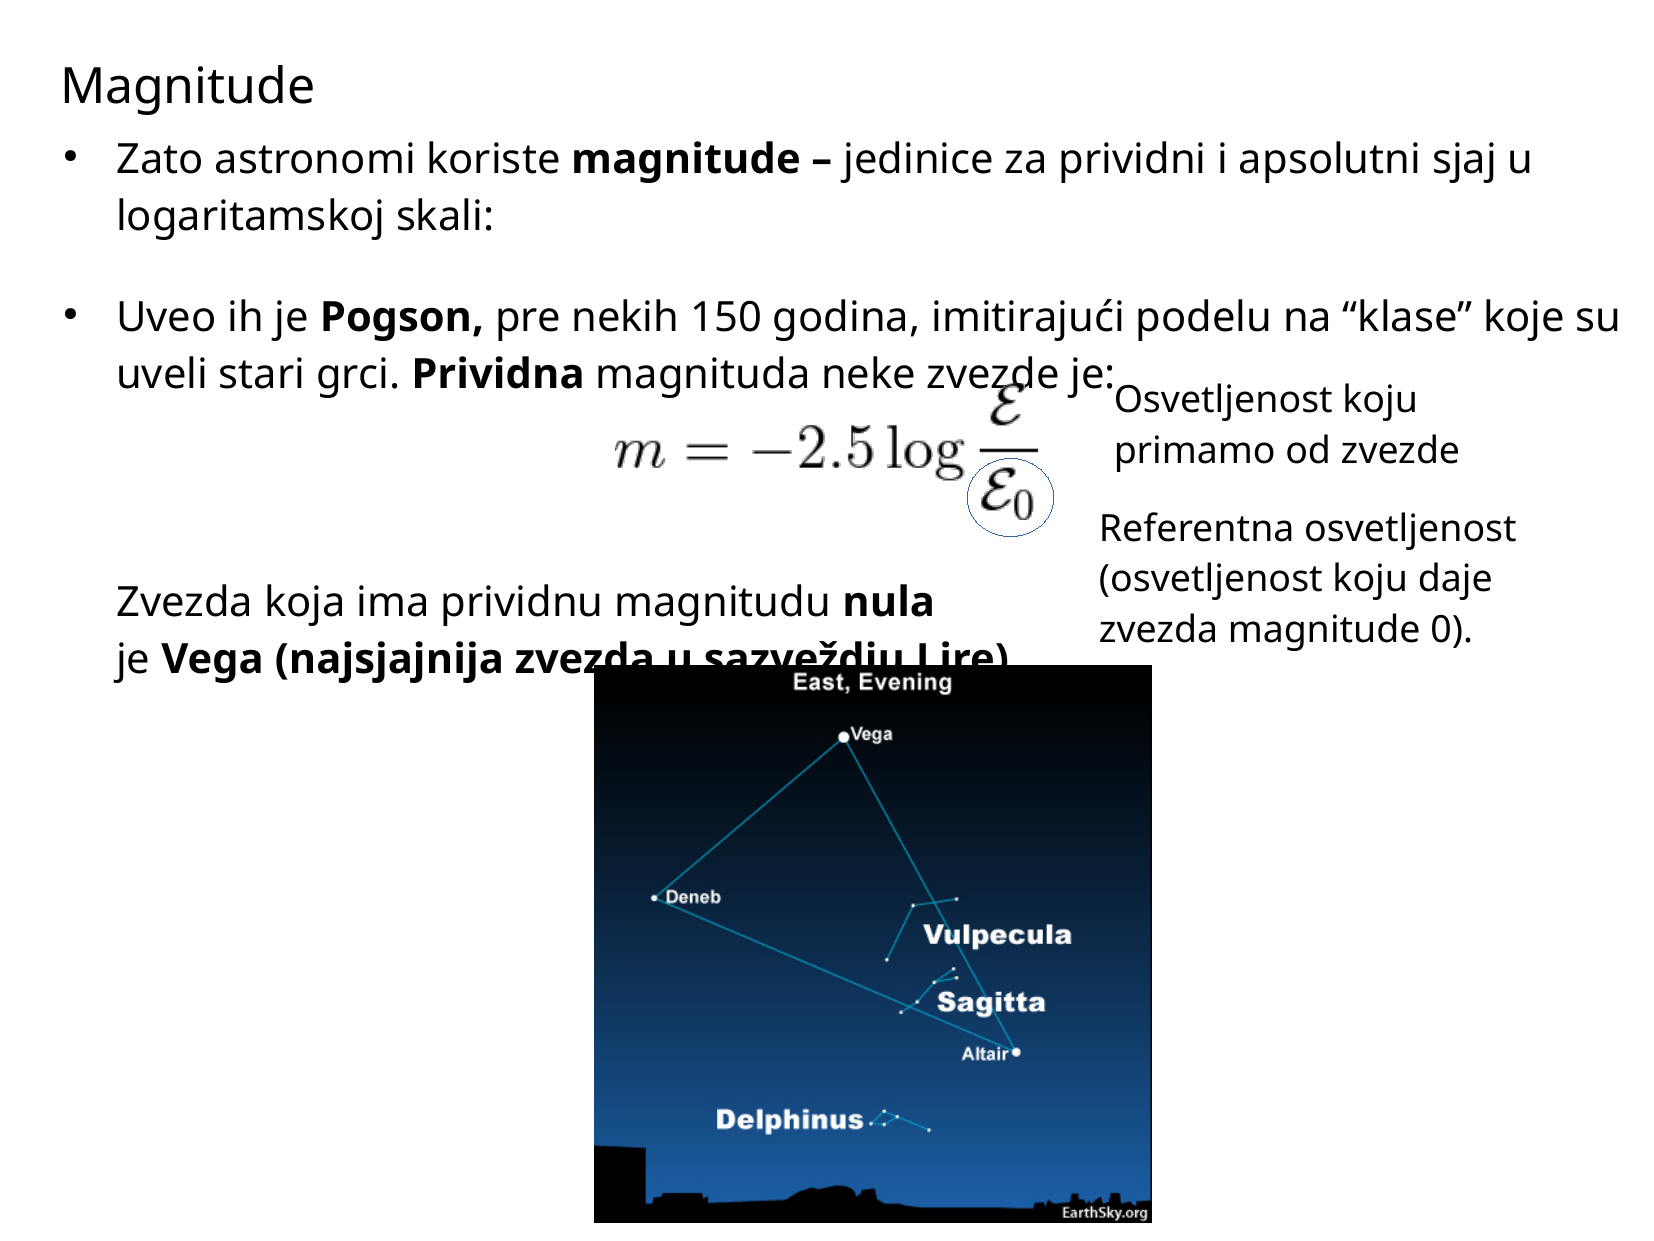

# Magnitude
Zato astronomi koriste magnitude – jedinice za prividni i apsolutni sjaj u logaritamskoj skali:
Uveo ih je Pogson, pre nekih 150 godina, imitirajući podelu na “klase” koje su uveli stari grci. Prividna magnituda neke zvezde je:
Zvezda koja ima prividnu magnitudu nula
je Vega (najsjajnija zvezda u sazveždju Lire)
Osvetljenost koju primamo od zvezde
Referentna osvetljenost (osvetljenost koju daje zvezda magnitude 0).